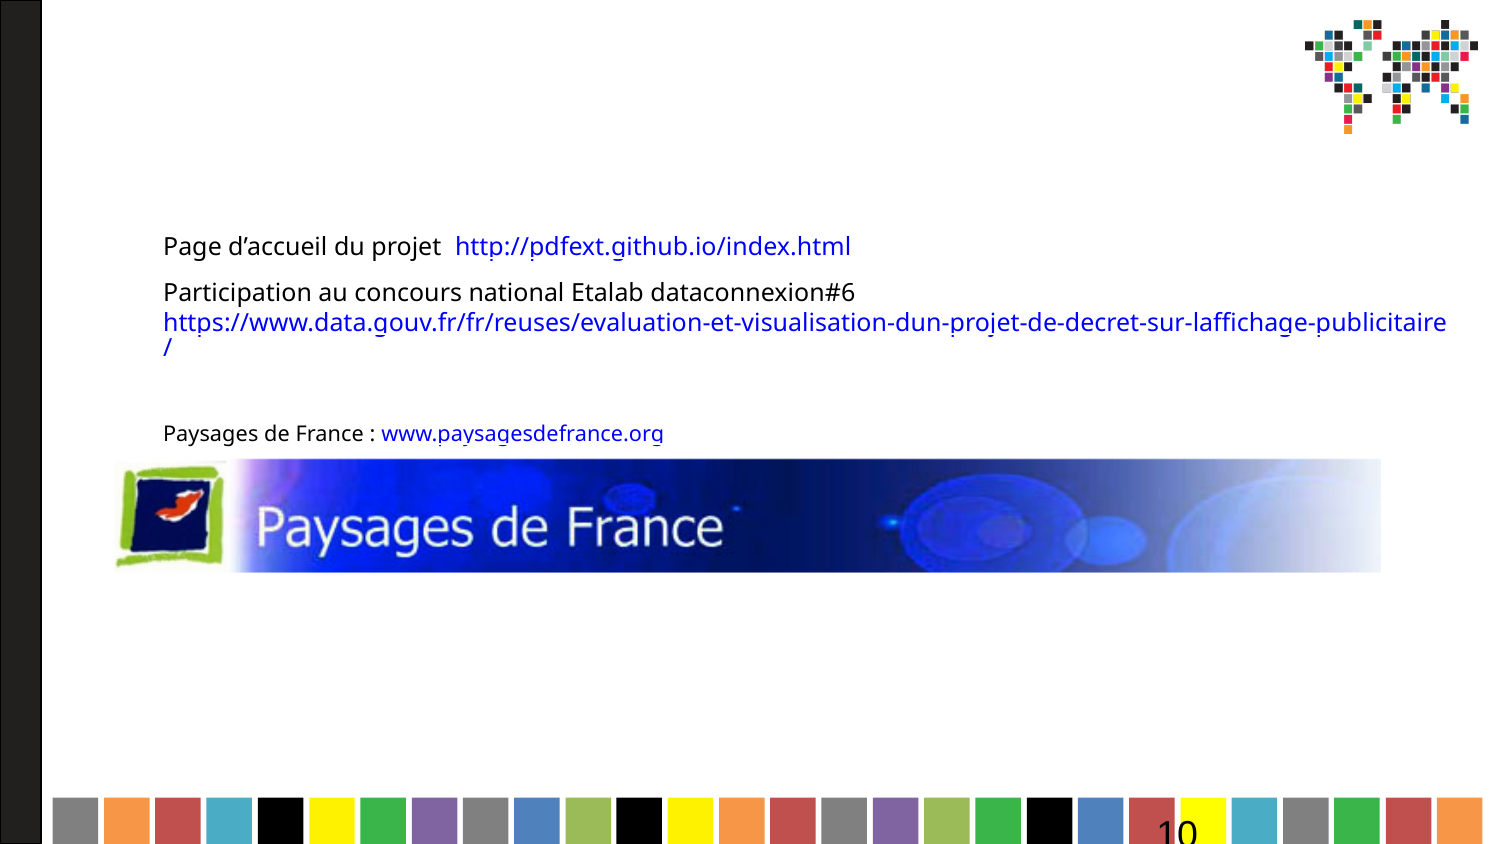

Page d’accueil du projet http://pdfext.github.io/index.html
Participation au concours national Etalab dataconnexion#6 https://www.data.gouv.fr/fr/reuses/evaluation-et-visualisation-dun-projet-de-decret-sur-laffichage-publicitaire/
Paysages de France : www.paysagesdefrance.org